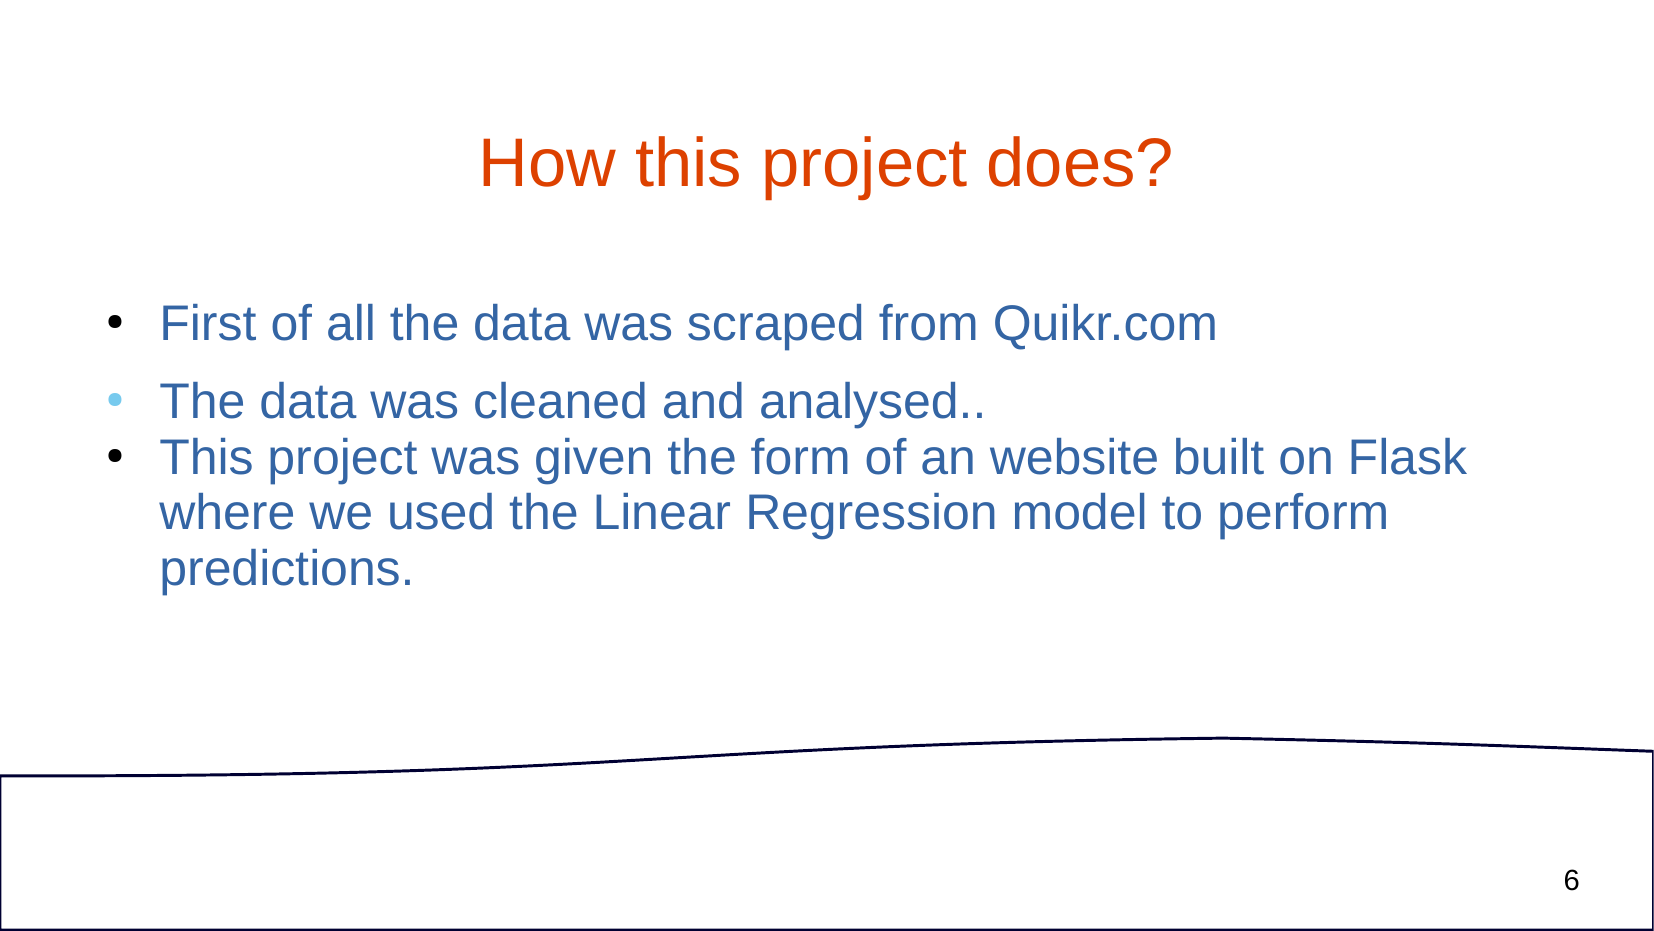

# How this project does?
First of all the data was scraped from Quikr.com
The data was cleaned and analysed..
This project was given the form of an website built on Flask where we used the Linear Regression model to perform predictions.